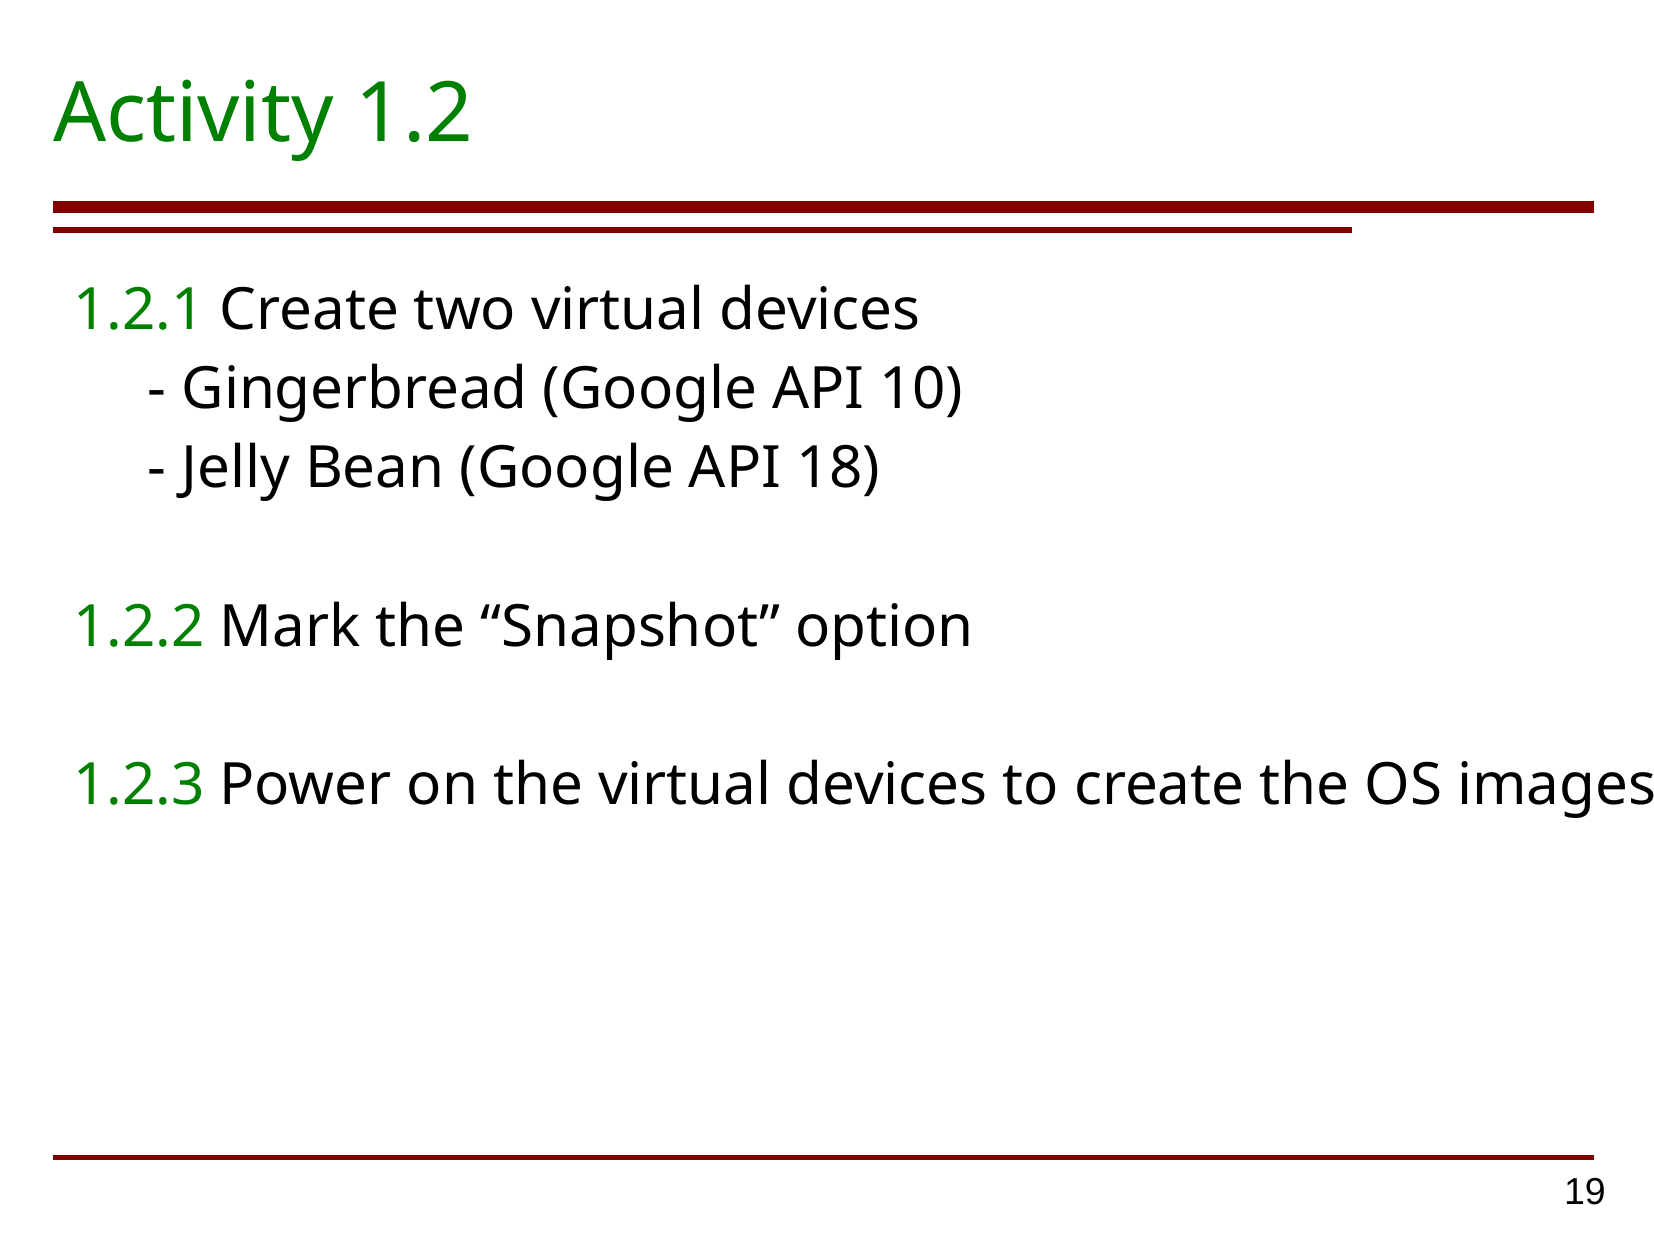

# Activity 1.2
1.2.1 Create two virtual devices
	- Gingerbread (Google API 10)
	- Jelly Bean (Google API 18)
1.2.2 Mark the “Snapshot” option
1.2.3 Power on the virtual devices to create the OS images